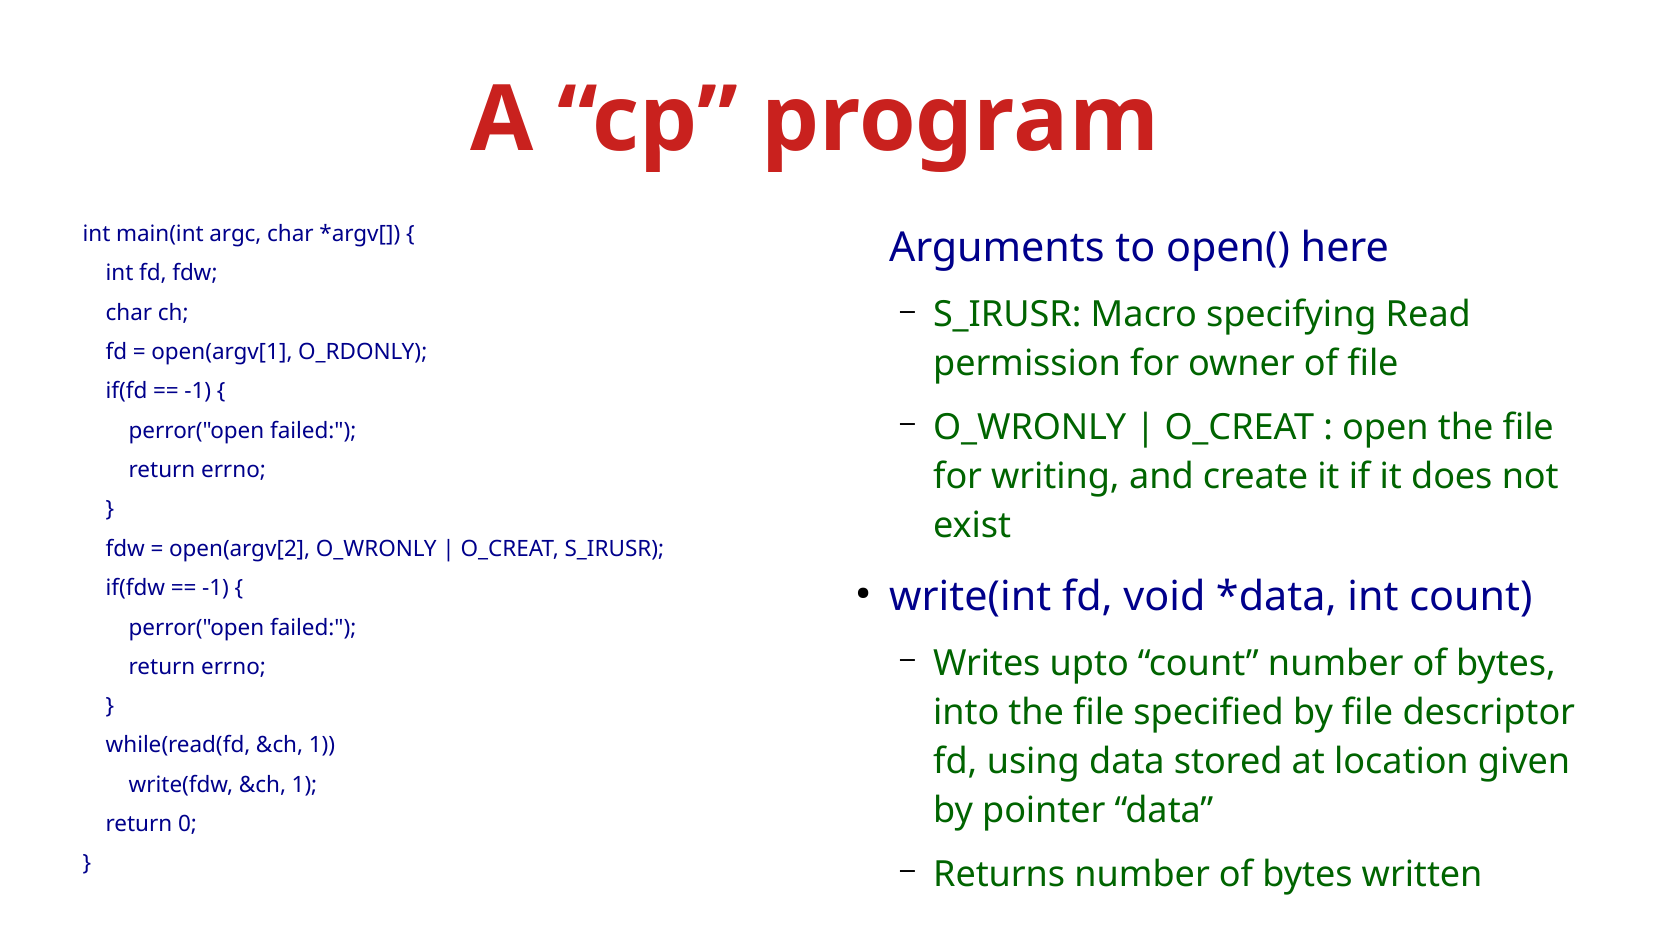

# A “cp” program
int main(int argc, char *argv[]) {
 int fd, fdw;
 char ch;
 fd = open(argv[1], O_RDONLY);
 if(fd == -1) {
 perror("open failed:");
 return errno;
 }
 fdw = open(argv[2], O_WRONLY | O_CREAT, S_IRUSR);
 if(fdw == -1) {
 perror("open failed:");
 return errno;
 }
 while(read(fd, &ch, 1))
 write(fdw, &ch, 1);
 return 0;
}
Arguments to open() here
S_IRUSR: Macro specifying Read permission for owner of file
O_WRONLY | O_CREAT : open the file for writing, and create it if it does not exist
write(int fd, void *data, int count)
Writes upto “count” number of bytes, into the file specified by file descriptor fd, using data stored at location given by pointer “data”
Returns number of bytes written